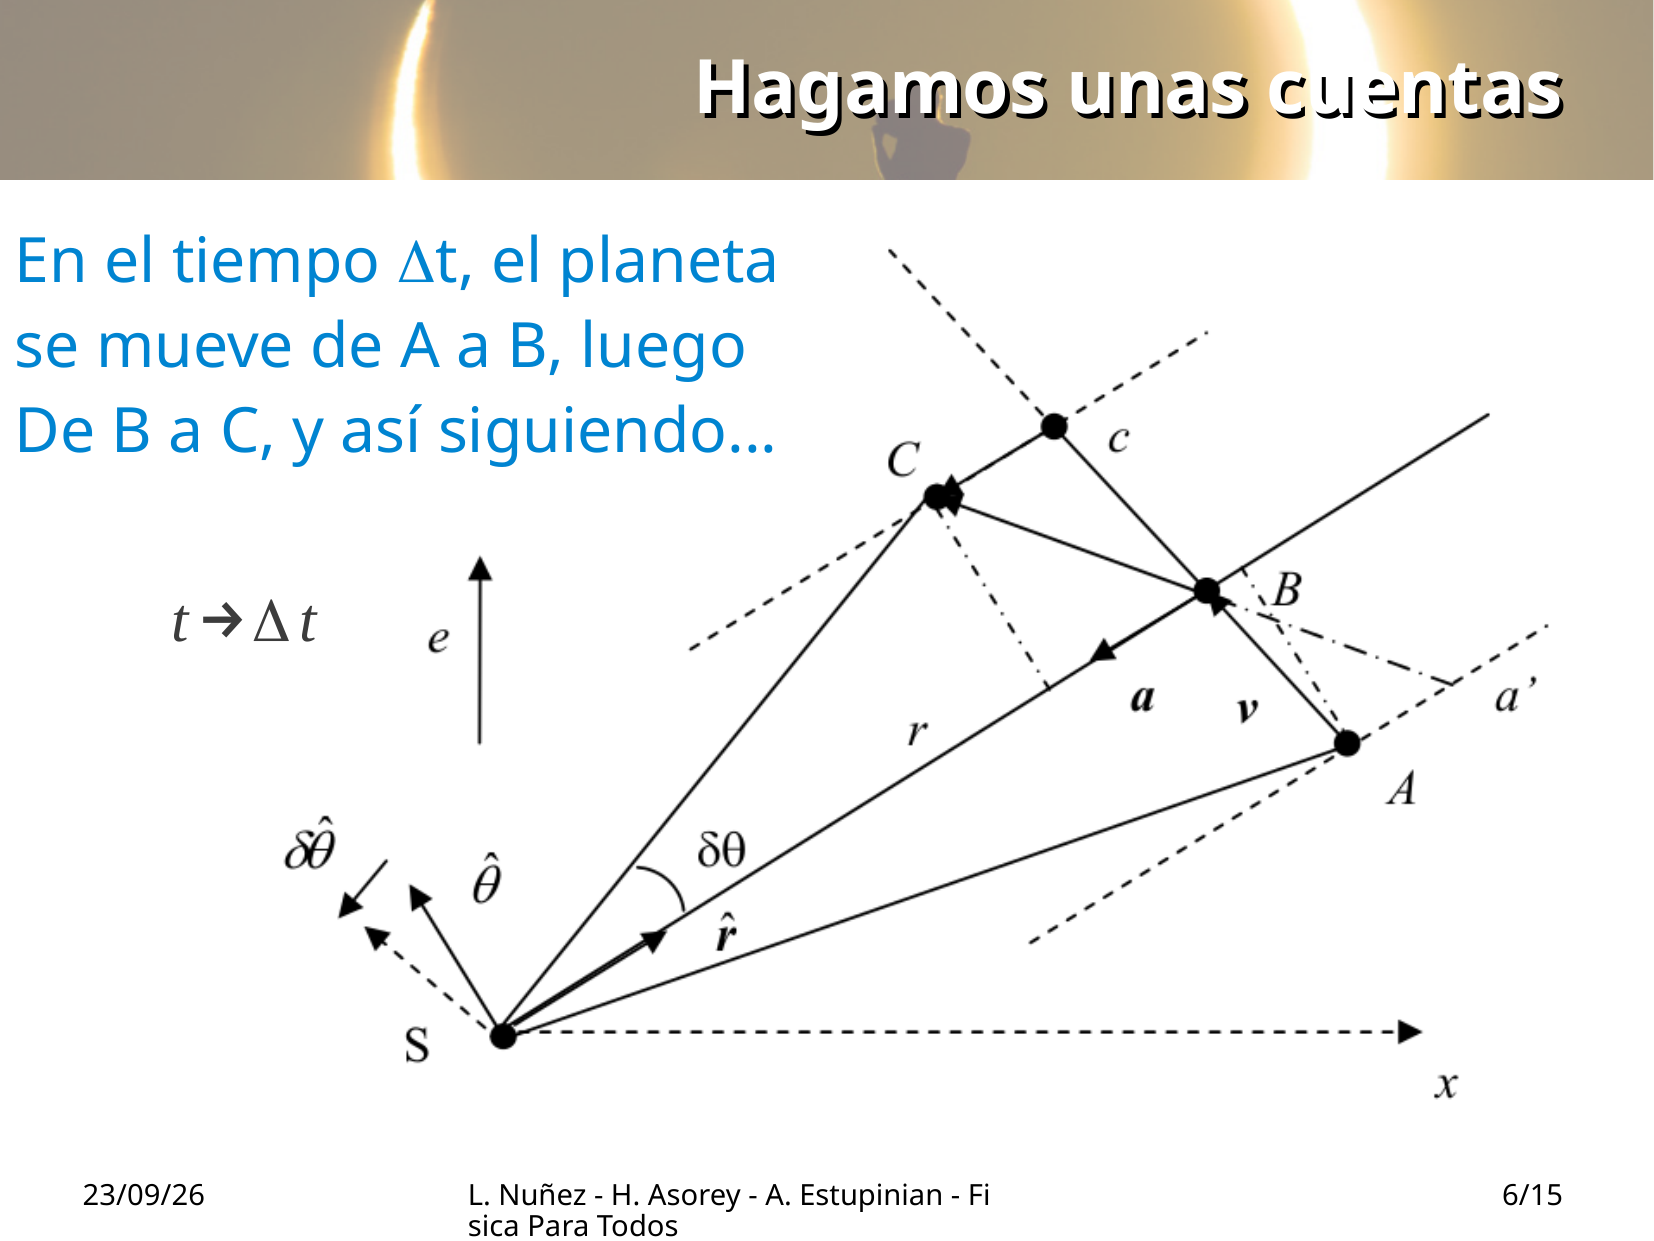

# Hagamos unas cuentas
En el tiempo Dt, el planeta
se mueve de A a B, luego
De B a C, y así siguiendo...
L. Nuñez - H. Asorey - A. Estupinian - Fisica Para Todos
6